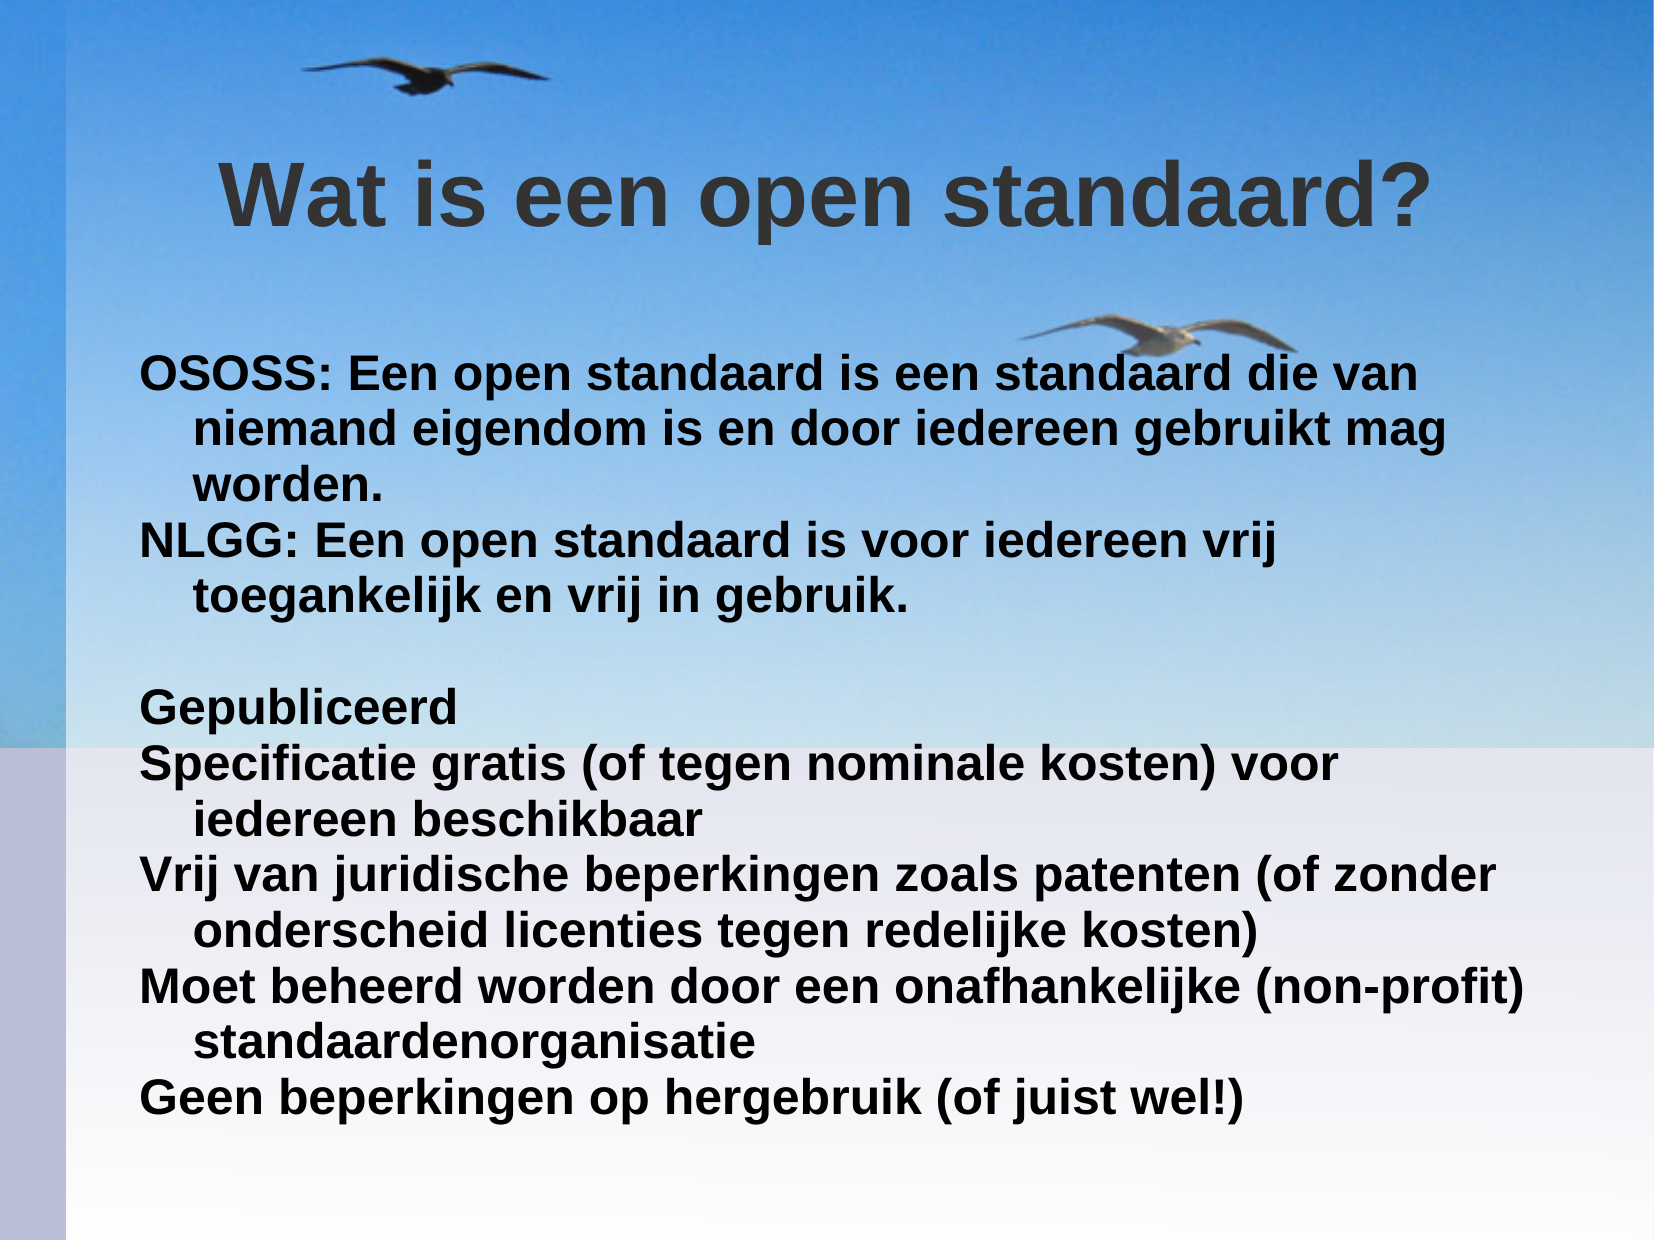

# Wat is een open standaard?
OSOSS: Een open standaard is een standaard die van niemand eigendom is en door iedereen gebruikt mag worden.
NLGG: Een open standaard is voor iedereen vrij toegankelijk en vrij in gebruik.
Gepubliceerd
Specificatie gratis (of tegen nominale kosten) voor iedereen beschikbaar
Vrij van juridische beperkingen zoals patenten (of zonder onderscheid licenties tegen redelijke kosten)
Moet beheerd worden door een onafhankelijke (non-profit) standaardenorganisatie
Geen beperkingen op hergebruik (of juist wel!)